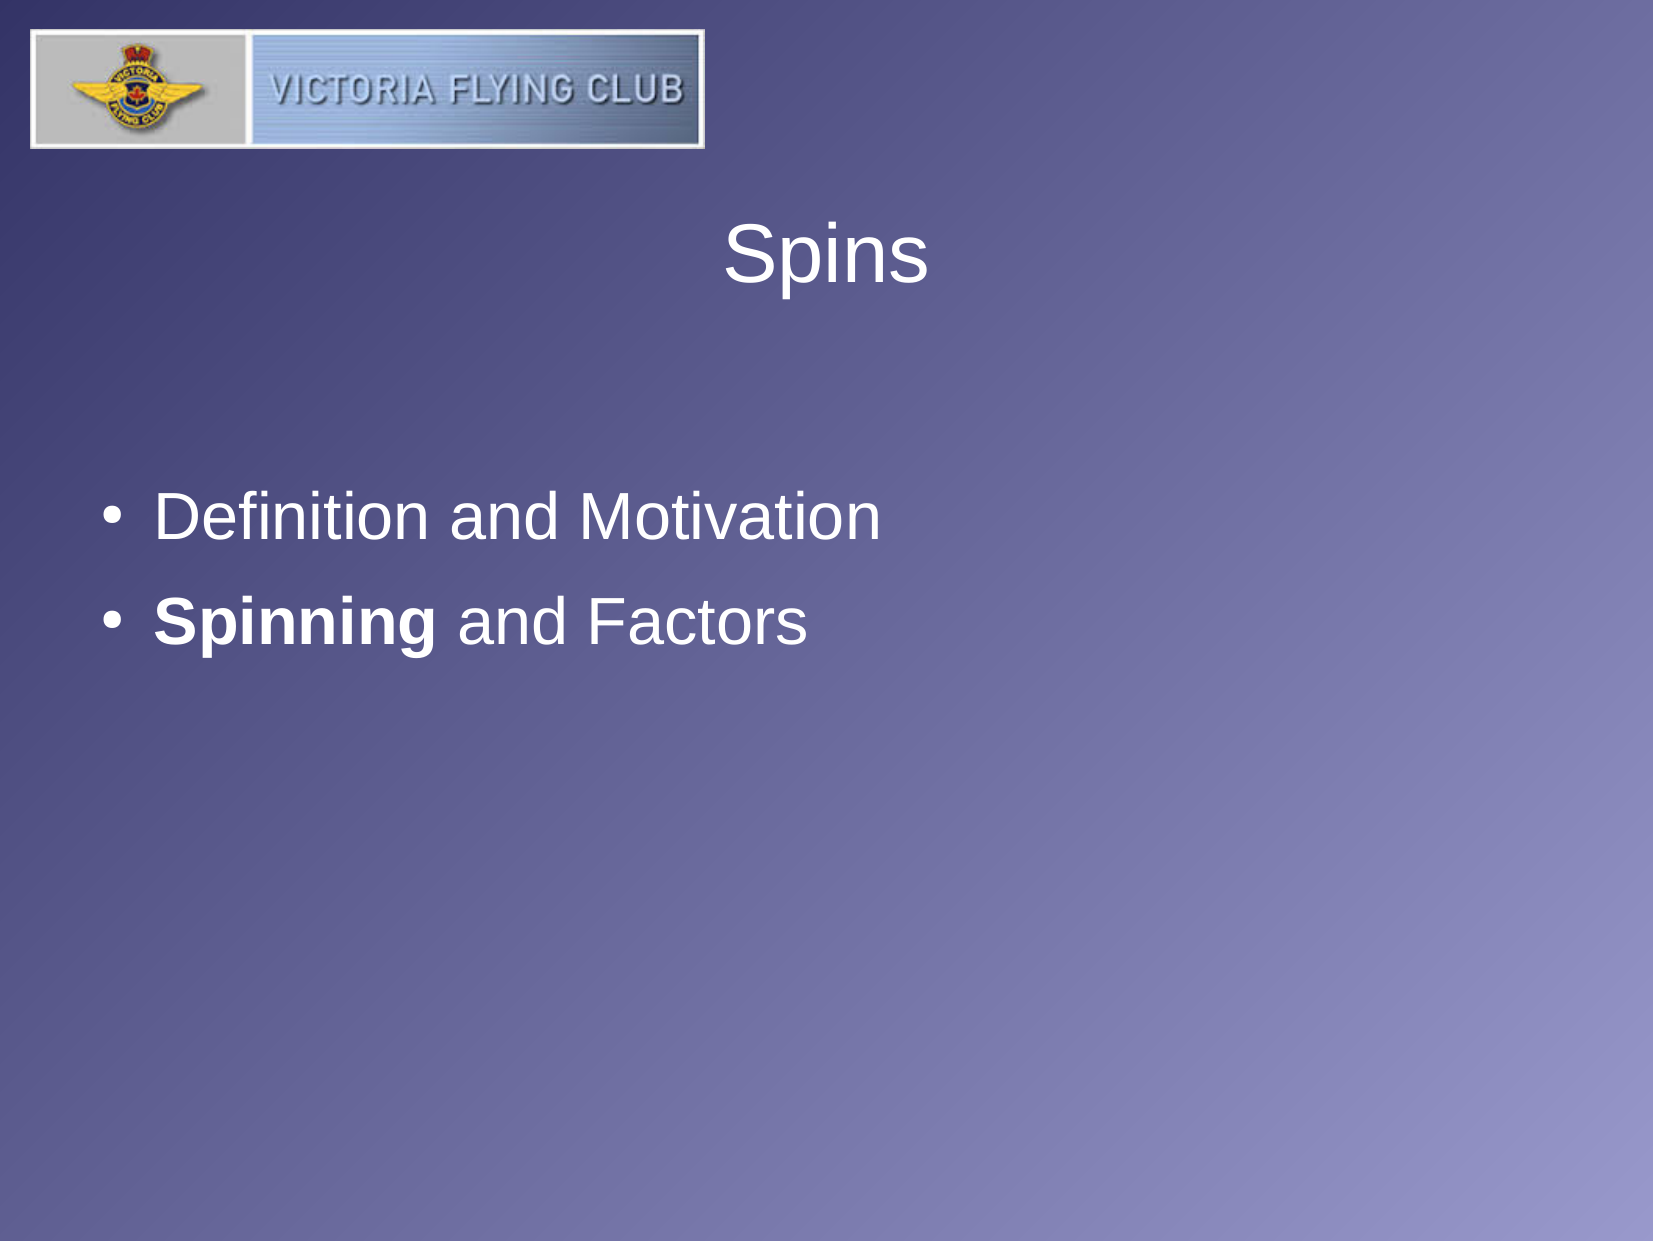

# Spins
Definition and Motivation
Spinning and Factors